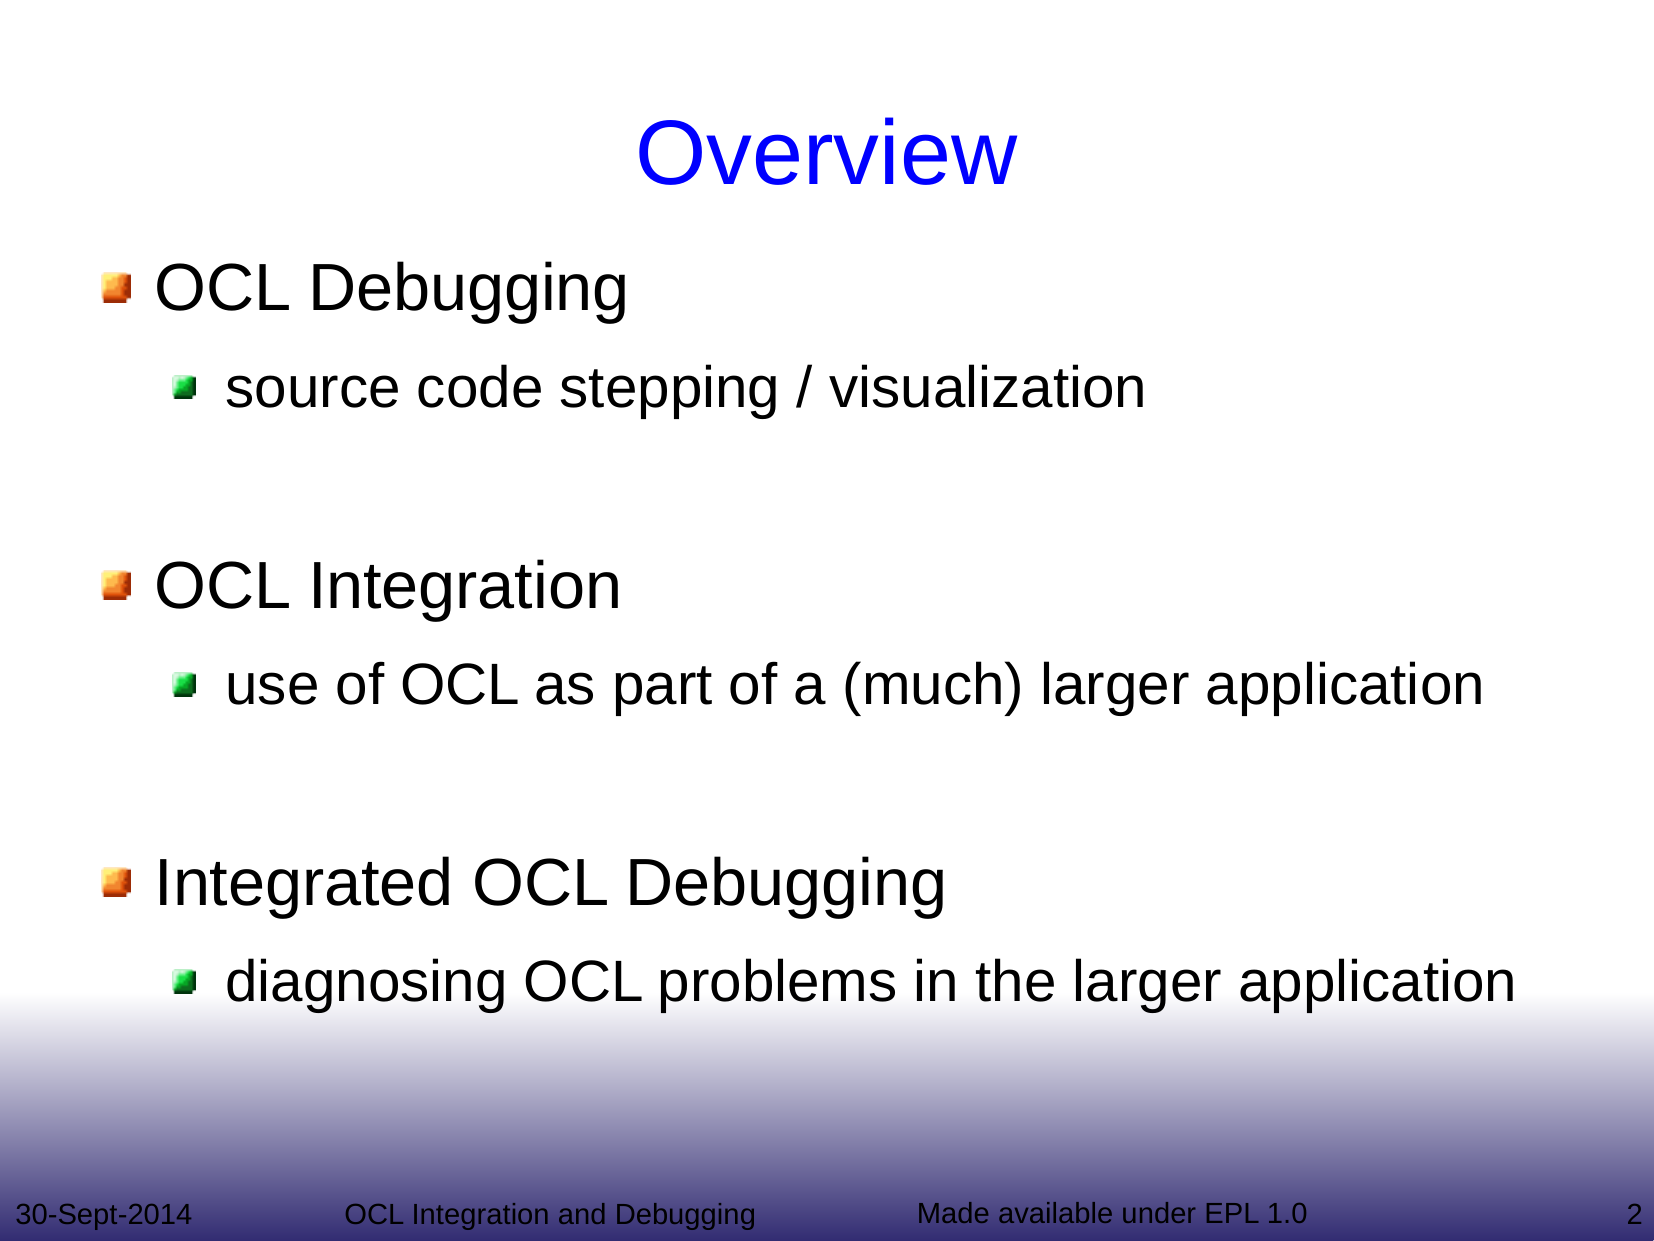

# Overview
OCL Debugging
source code stepping / visualization
OCL Integration
use of OCL as part of a (much) larger application
Integrated OCL Debugging
diagnosing OCL problems in the larger application
30-Sept-2014
OCL Integration and Debugging
2